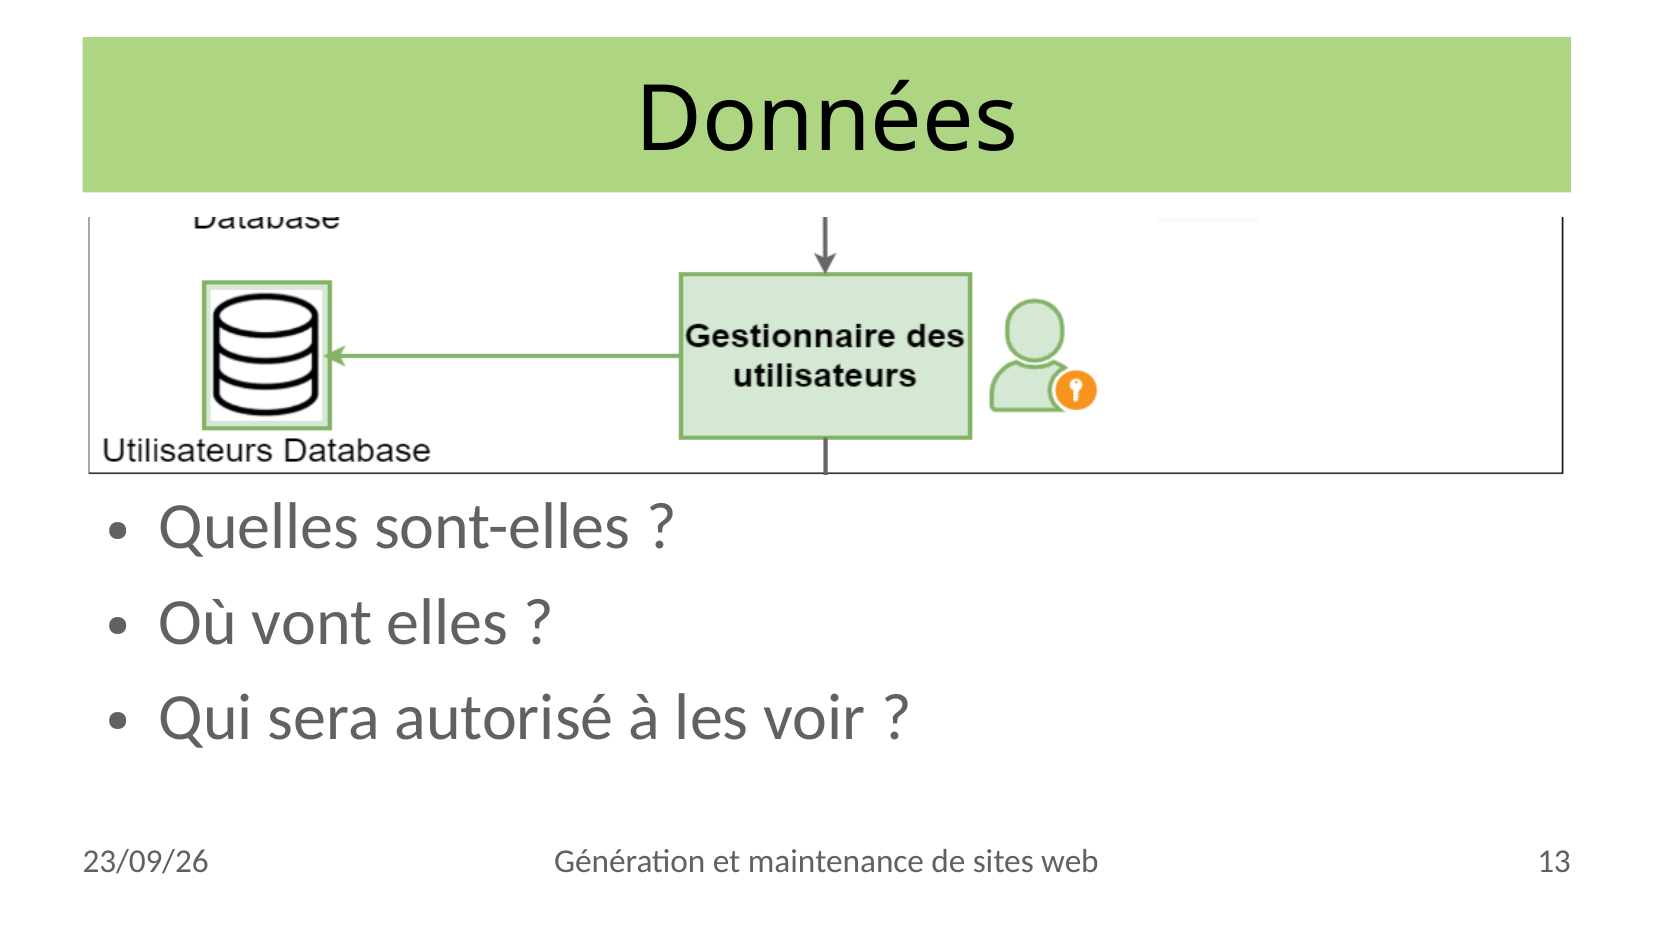

# Données
Quelles sont-elles ?
Où vont elles ?
Qui sera autorisé à les voir ?
Génération et maintenance de sites web
13